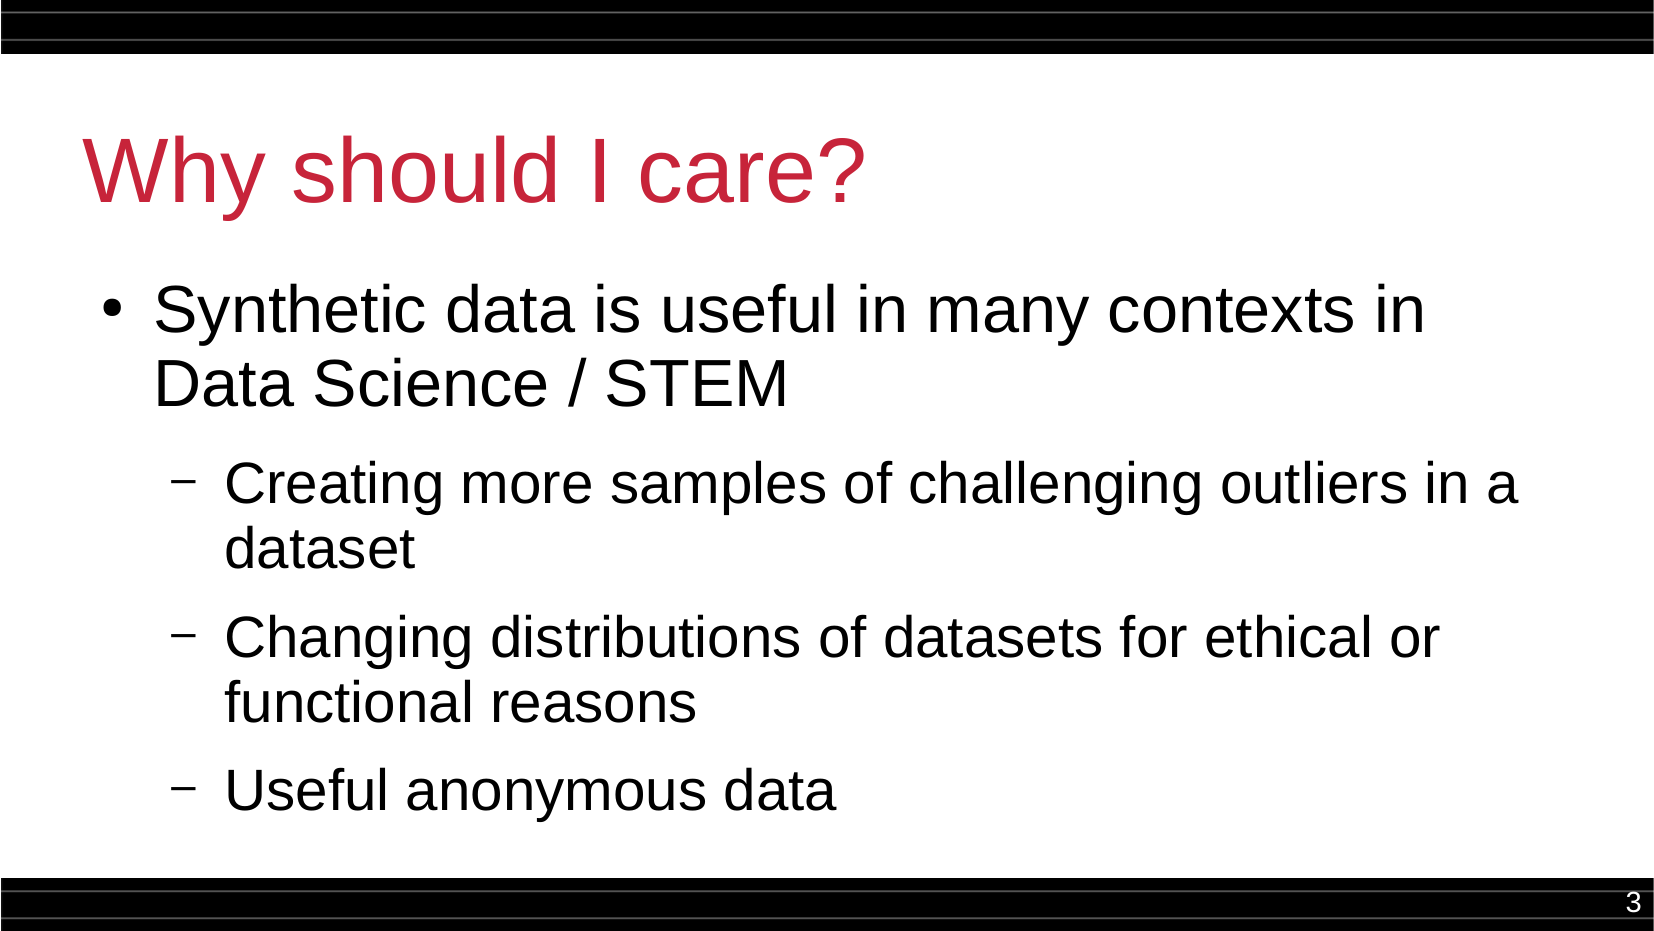

# Why should I care?
Synthetic data is useful in many contexts in Data Science / STEM
Creating more samples of challenging outliers in a dataset
Changing distributions of datasets for ethical or functional reasons
Useful anonymous data